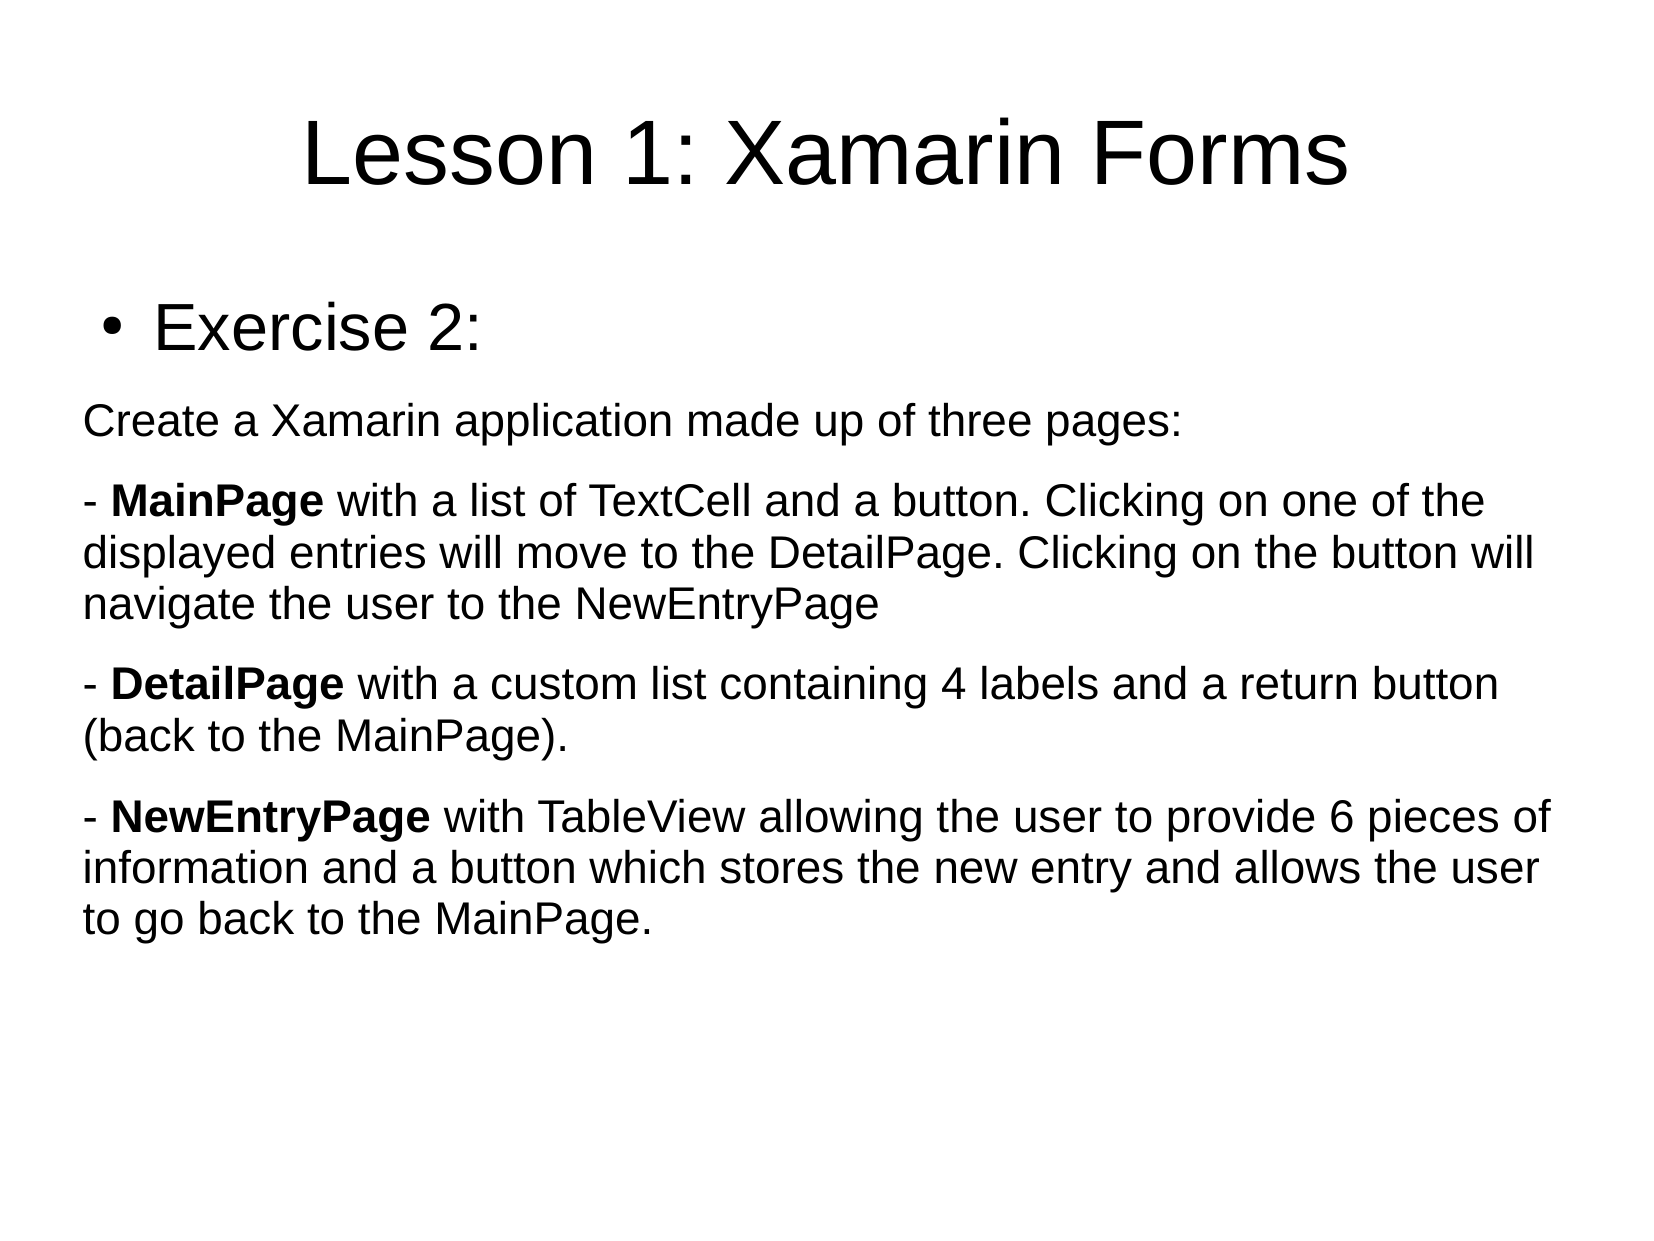

# Lesson 1: Xamarin Forms
Exercise 2:
Create a Xamarin application made up of three pages:
- MainPage with a list of TextCell and a button. Clicking on one of the displayed entries will move to the DetailPage. Clicking on the button will navigate the user to the NewEntryPage
- DetailPage with a custom list containing 4 labels and a return button (back to the MainPage).
- NewEntryPage with TableView allowing the user to provide 6 pieces of information and a button which stores the new entry and allows the user to go back to the MainPage.